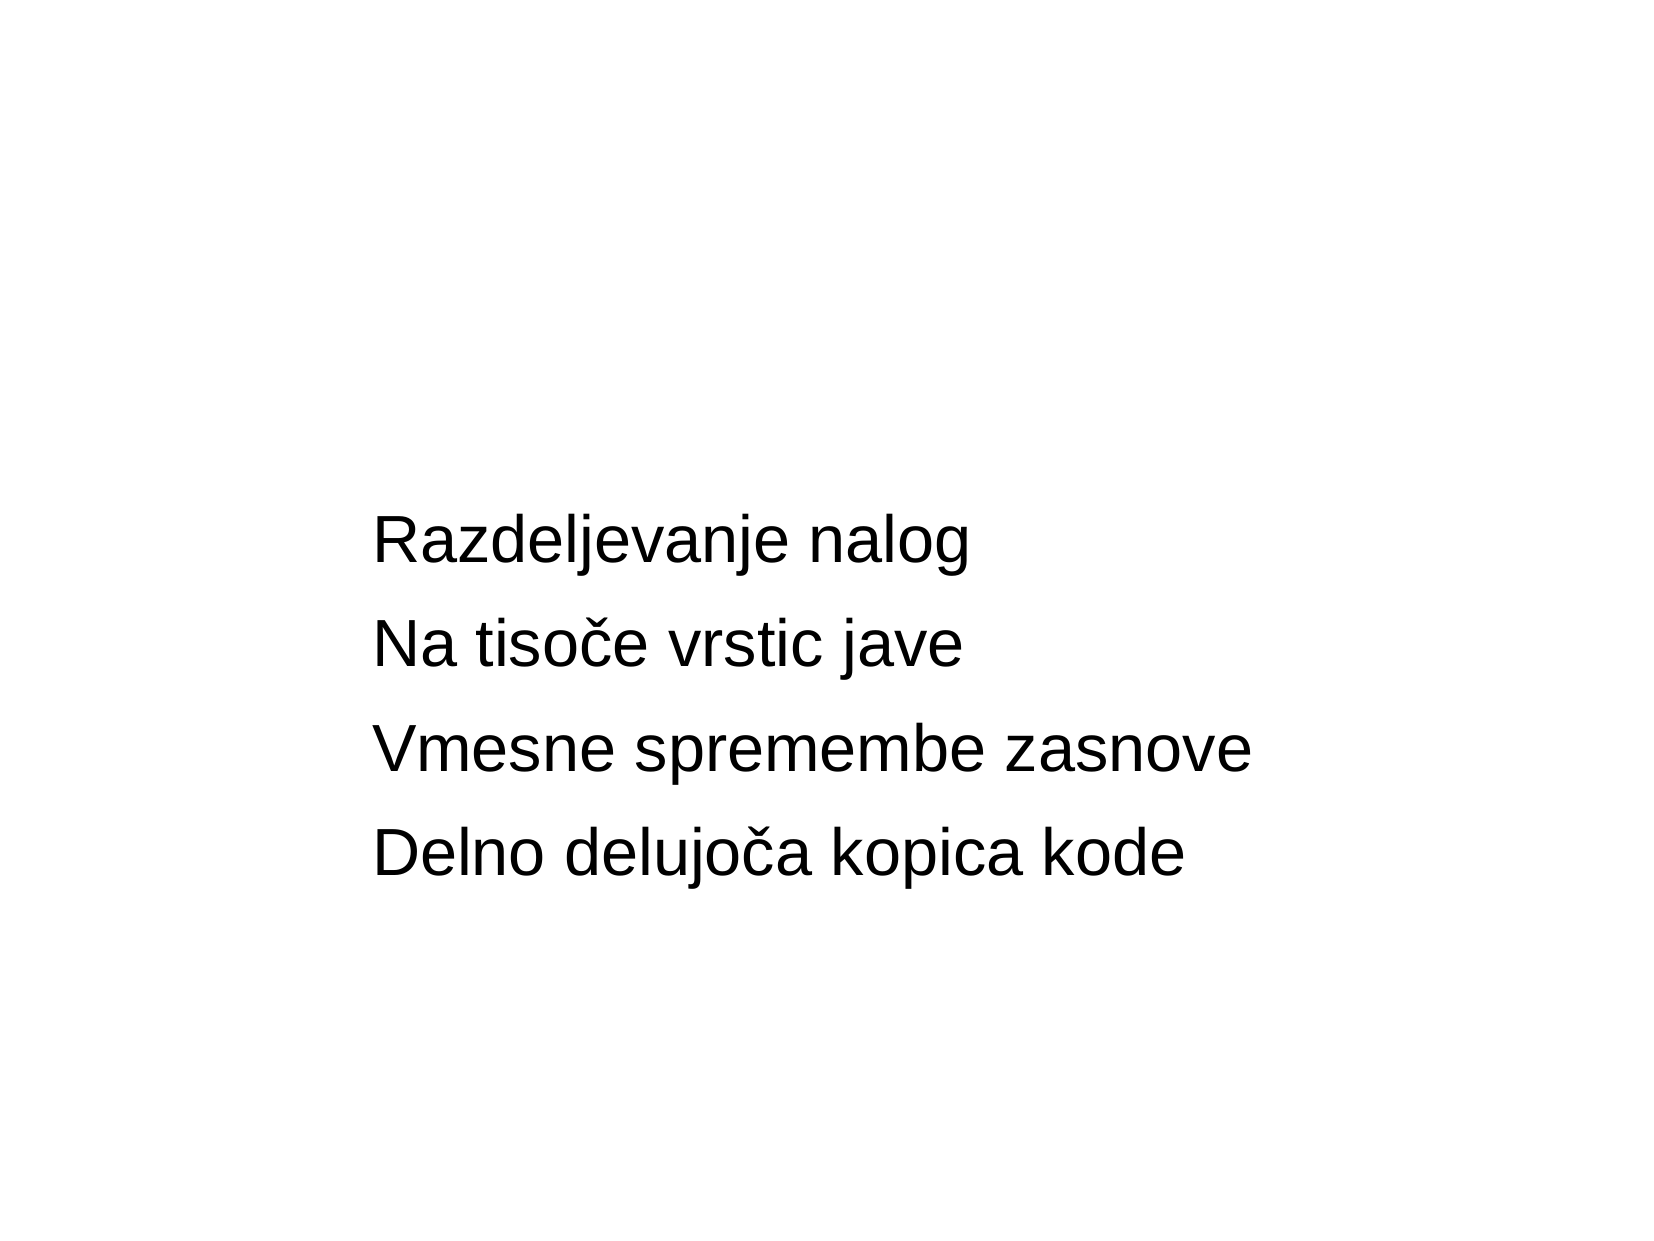

# Razdeljevanje nalog
Na tisoče vrstic jave
Vmesne spremembe zasnove
Delno delujoča kopica kode